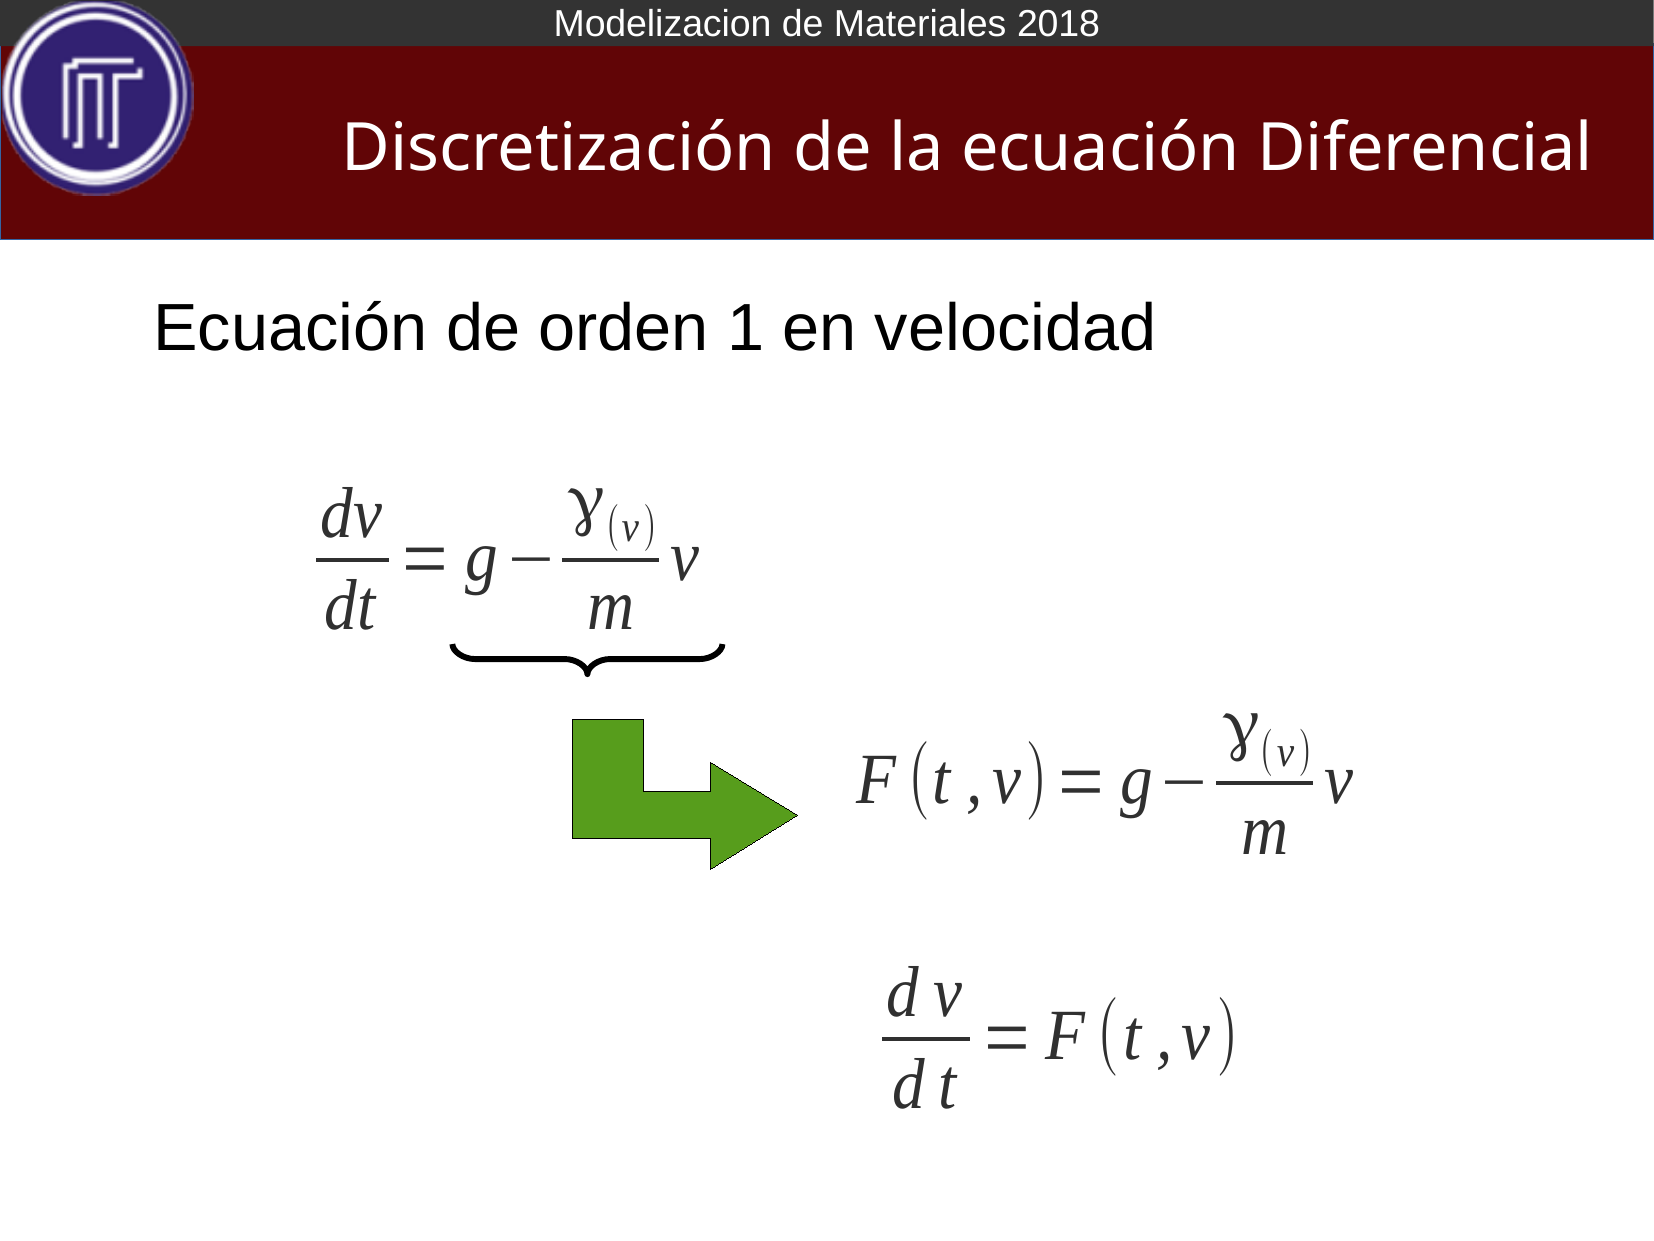

# Discretización de la ecuación Diferencial
Ecuación de orden 1 en velocidad